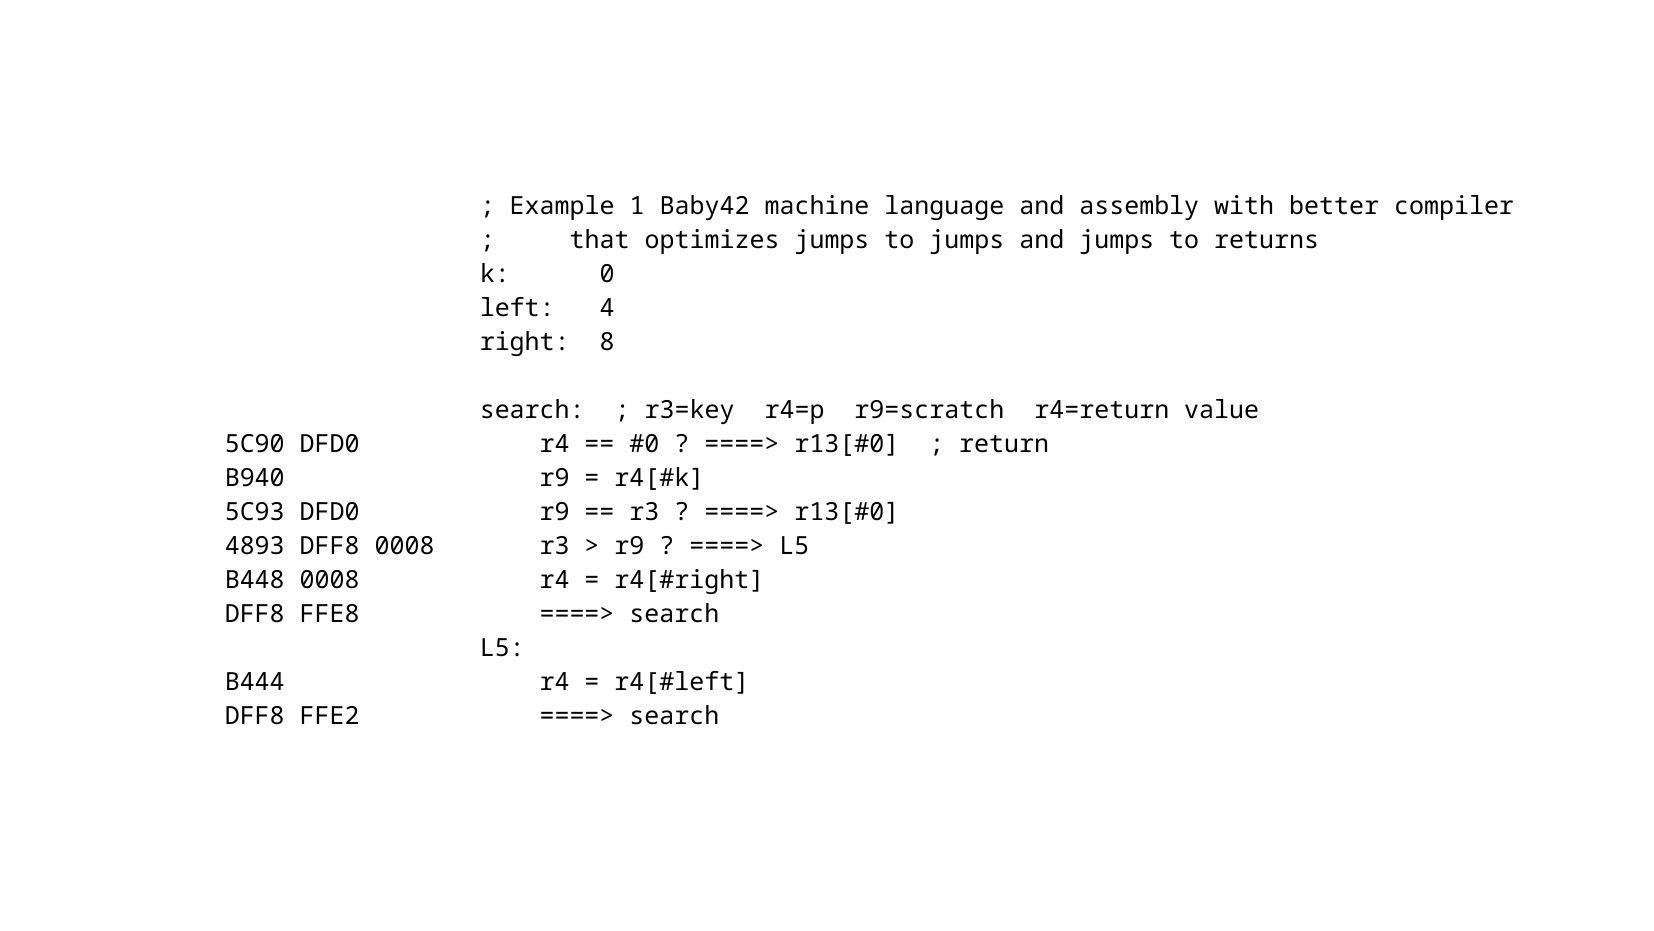

; Example 1 Baby42 machine language and assembly with better compiler
 ; that optimizes jumps to jumps and jumps to returns
 k: 0
 left: 4
 right: 8
 search: ; r3=key r4=p r9=scratch r4=return value
5C90 DFD0 r4 == #0 ? ====> r13[#0] ; return
B940 r9 = r4[#k]
5C93 DFD0 r9 == r3 ? ====> r13[#0]
4893 DFF8 0008 r3 > r9 ? ====> L5
B448 0008 r4 = r4[#right]
DFF8 FFE8 ====> search
 L5:
B444 r4 = r4[#left]
DFF8 FFE2 ====> search